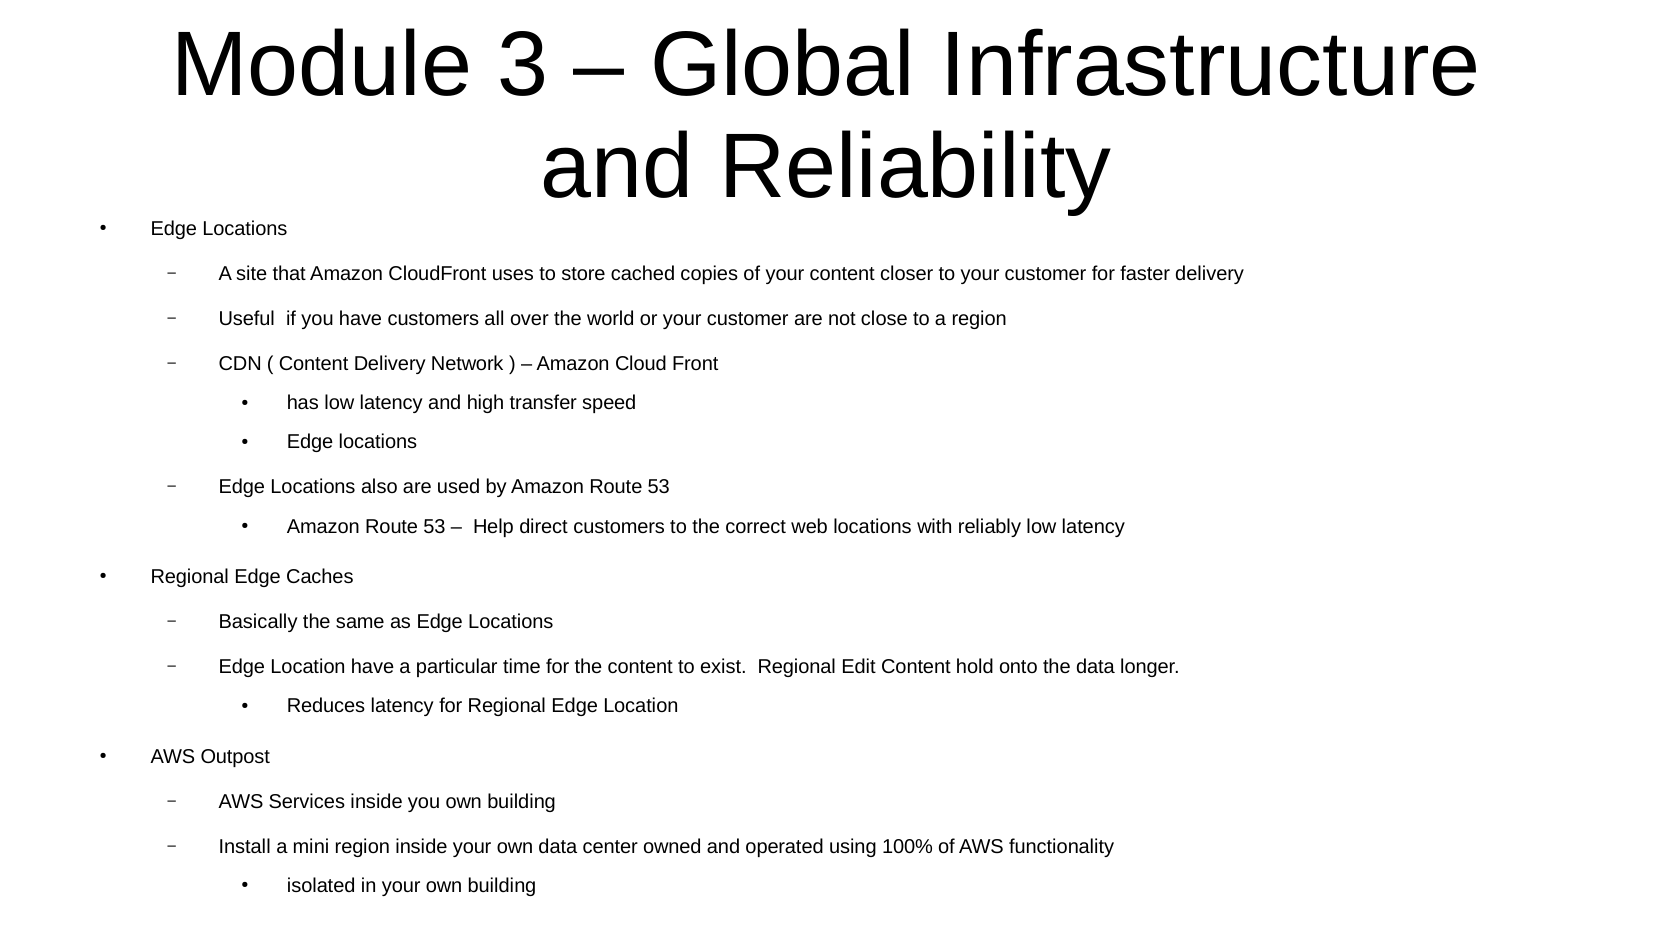

# Module 3 – Global Infrastructure and Reliability
Edge Locations
A site that Amazon CloudFront uses to store cached copies of your content closer to your customer for faster delivery
Useful if you have customers all over the world or your customer are not close to a region
CDN ( Content Delivery Network ) – Amazon Cloud Front
has low latency and high transfer speed
Edge locations
Edge Locations also are used by Amazon Route 53
Amazon Route 53 – Help direct customers to the correct web locations with reliably low latency
Regional Edge Caches
Basically the same as Edge Locations
Edge Location have a particular time for the content to exist. Regional Edit Content hold onto the data longer.
Reduces latency for Regional Edge Location
AWS Outpost
AWS Services inside you own building
Install a mini region inside your own data center owned and operated using 100% of AWS functionality
isolated in your own building